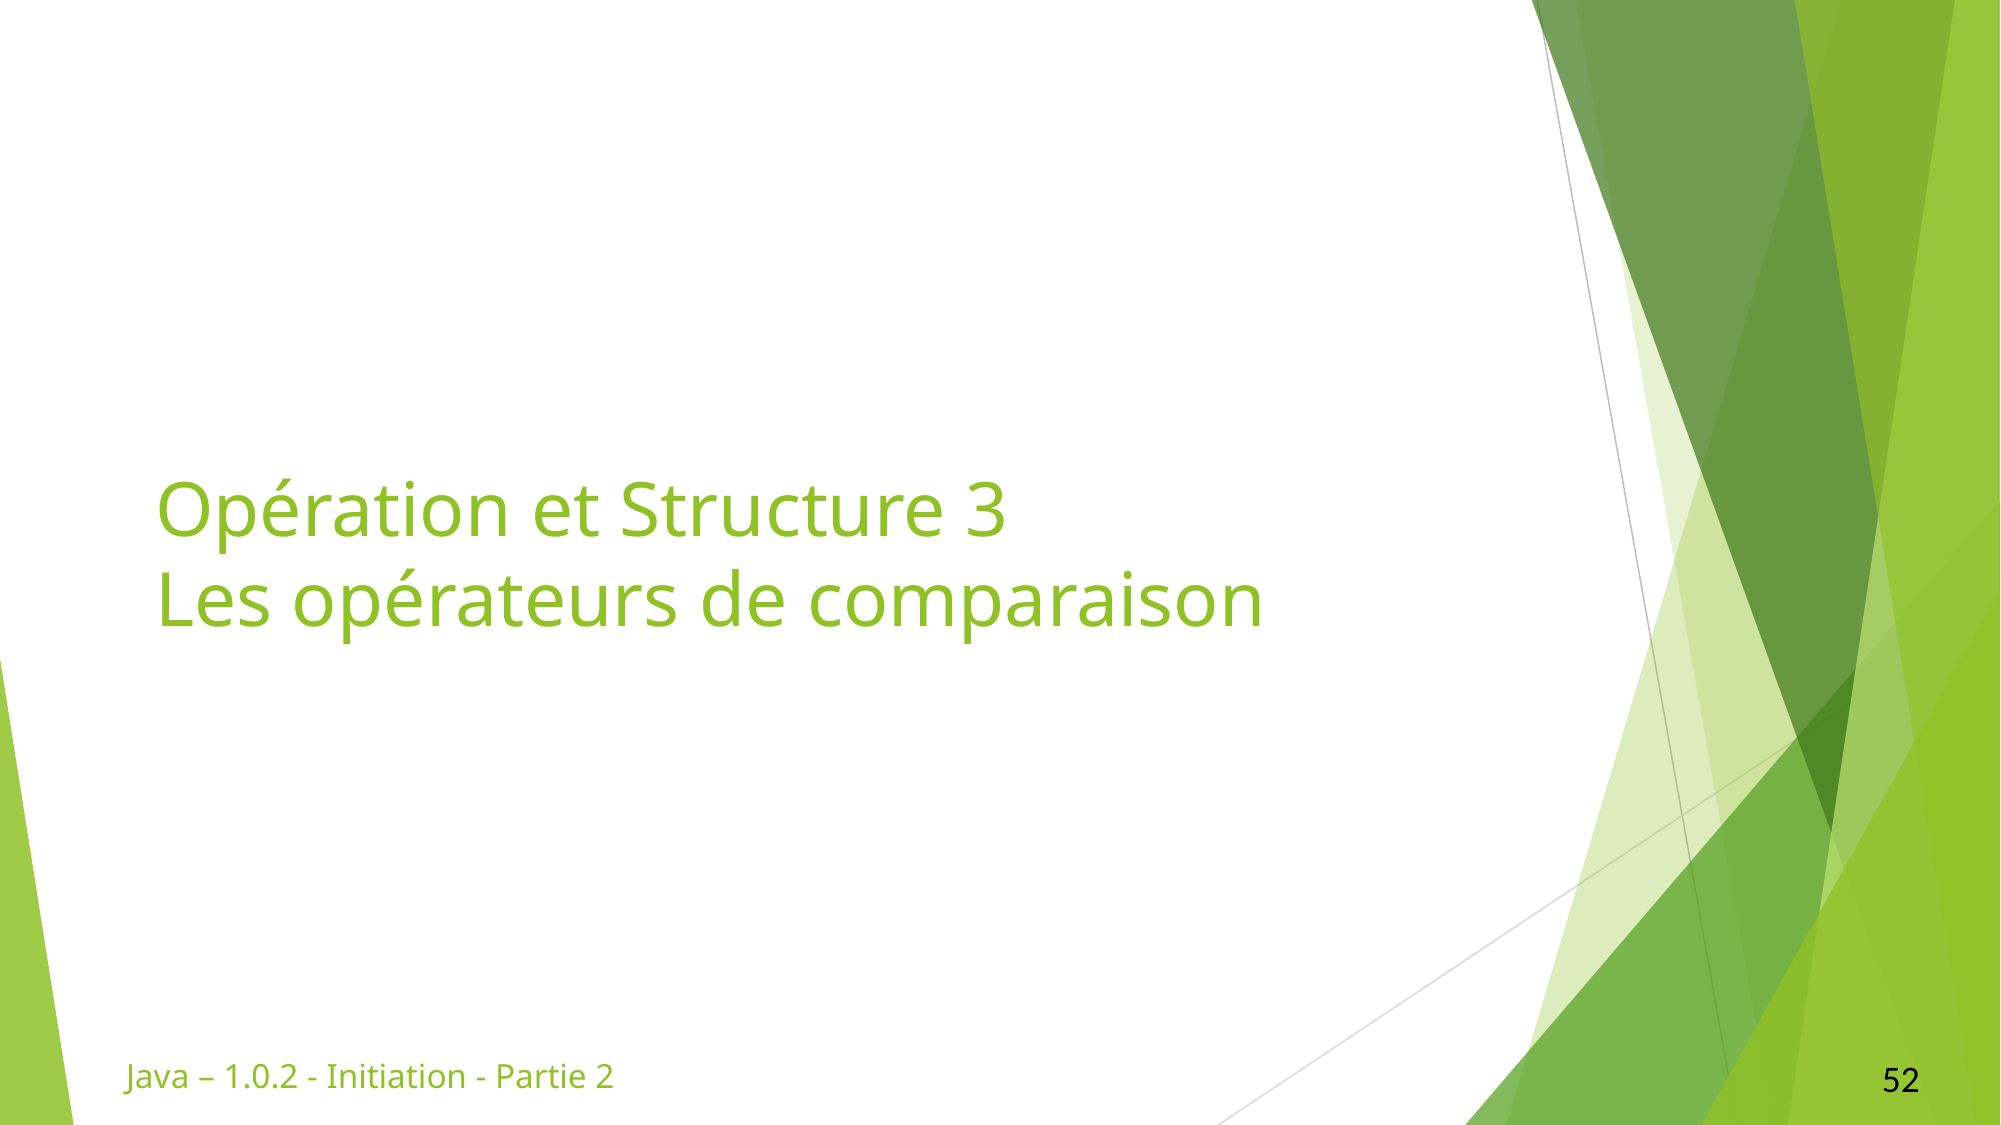

# Opération et Structure 3 Les opérateurs de comparaison
Java – 1.0.2 - Initiation - Partie 2